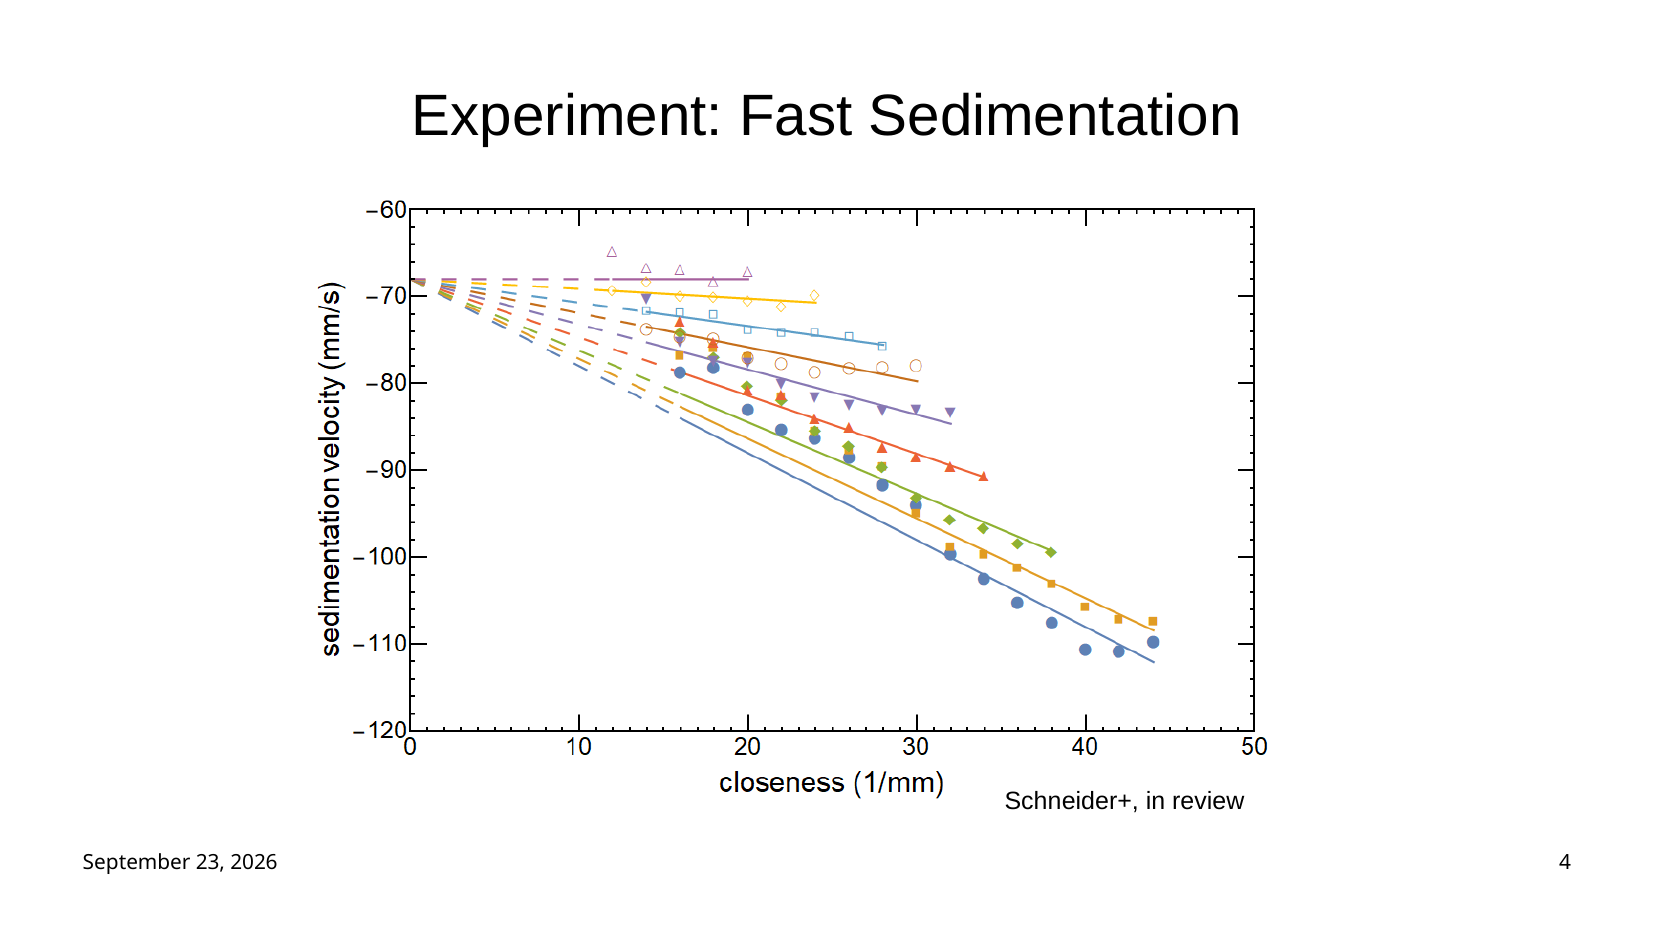

# Experiment: Fast Sedimentation
Schneider+, in review
22 May 2018
4